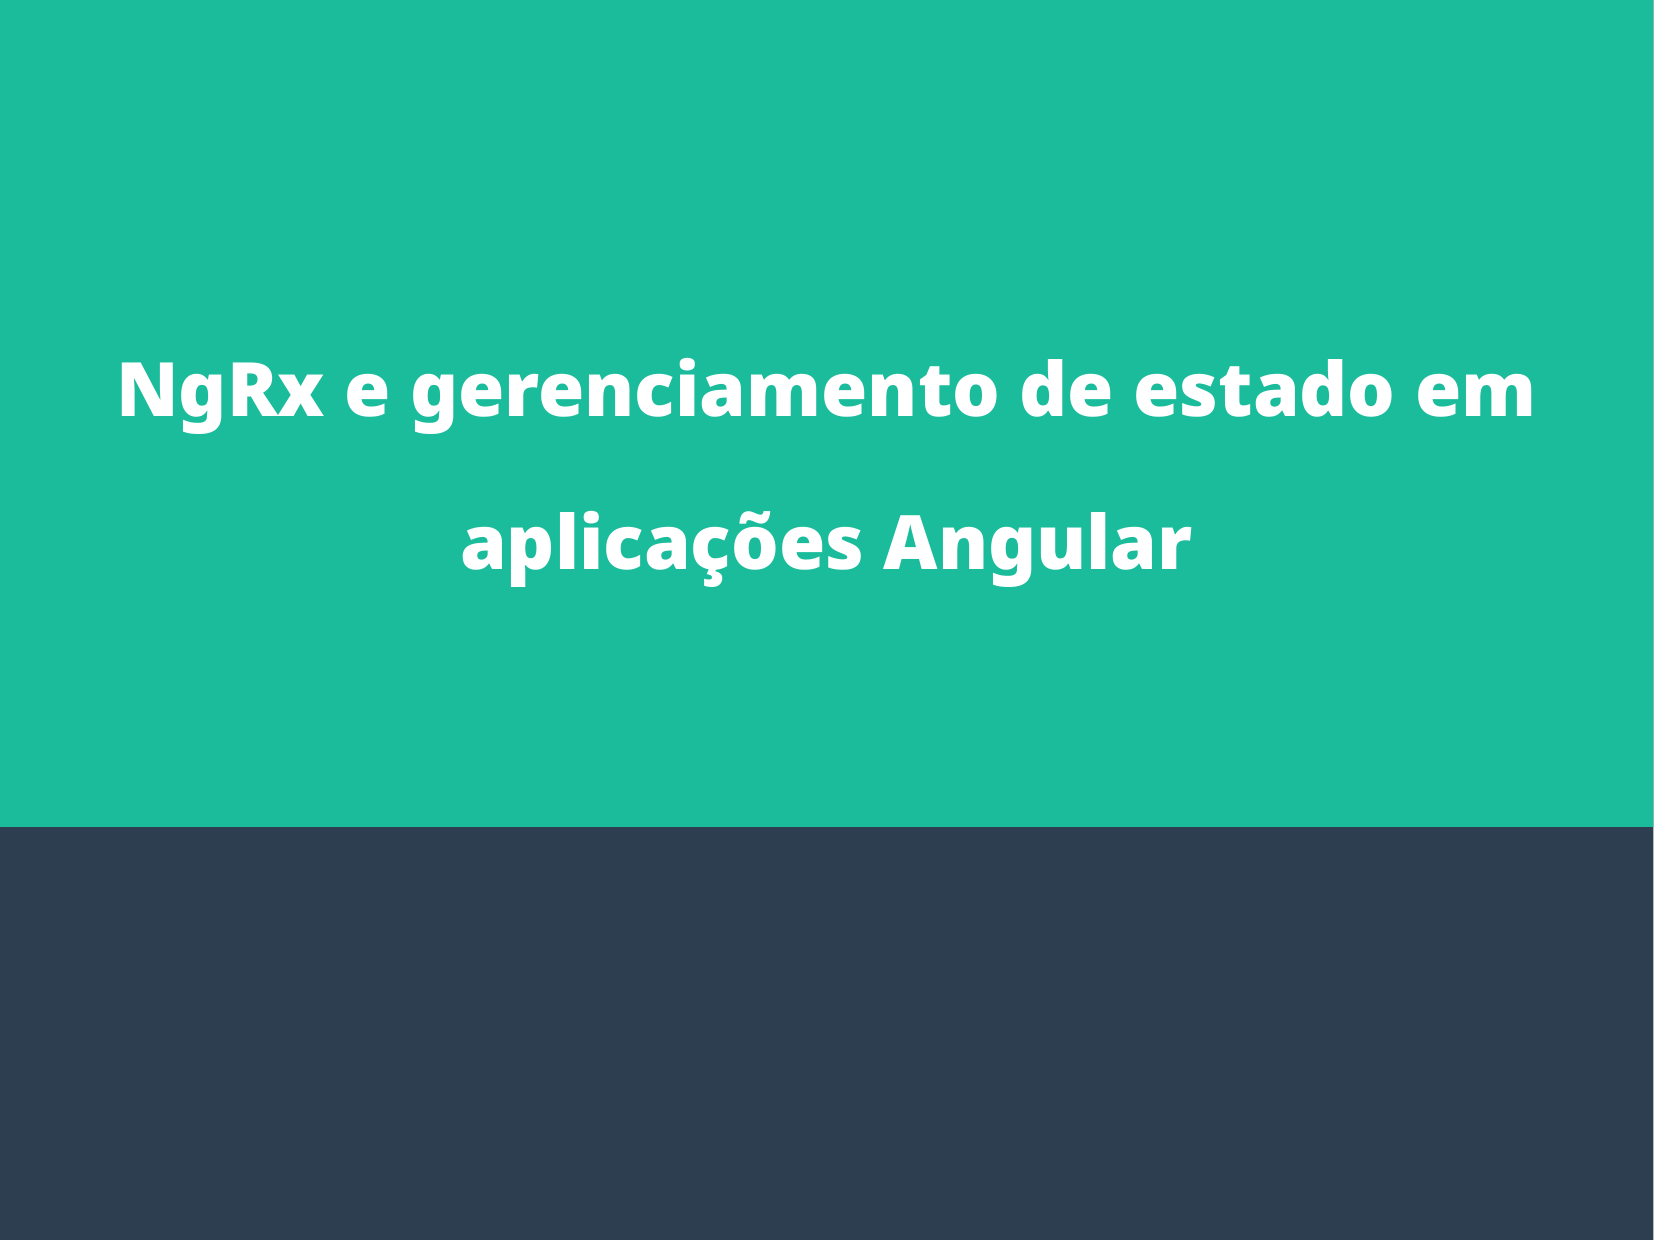

# NgRx e gerenciamento de estado em aplicações Angular